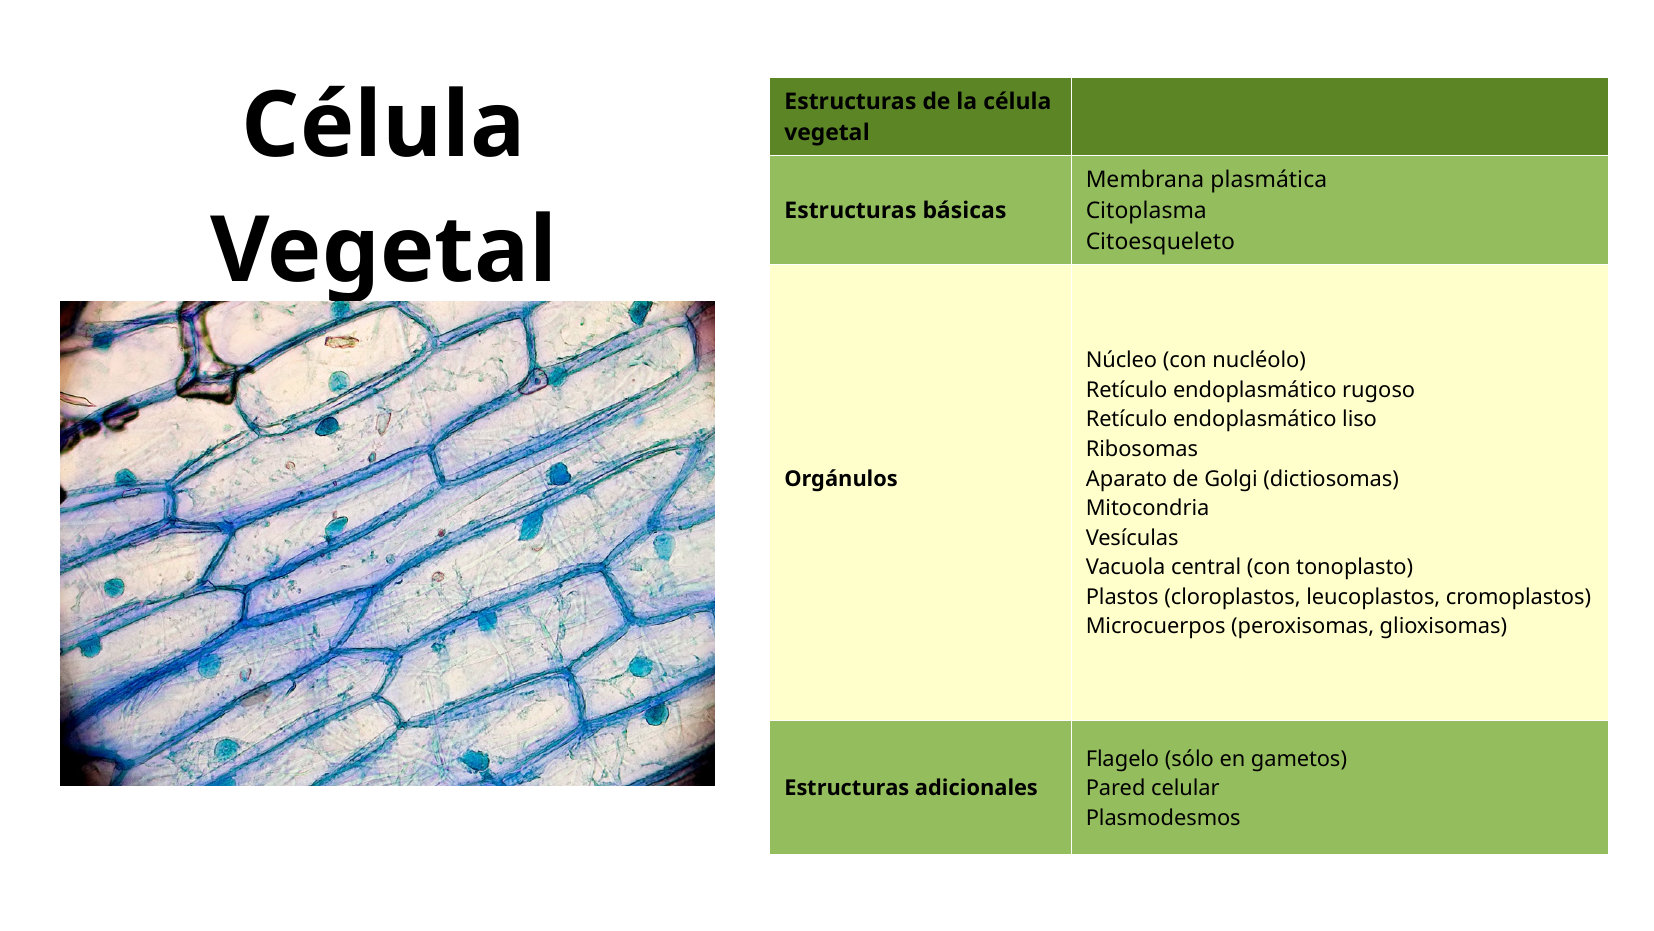

# Célula Vegetal
| Estructuras de la célula vegetal | |
| --- | --- |
| Estructuras básicas | Membrana plasmática Citoplasma Citoesqueleto |
| Orgánulos | Núcleo (con nucléolo) Retículo endoplasmático rugoso Retículo endoplasmático liso Ribosomas Aparato de Golgi (dictiosomas) Mitocondria Vesículas Vacuola central (con tonoplasto) Plastos (cloroplastos, leucoplastos, cromoplastos) Microcuerpos (peroxisomas, glioxisomas) |
| Estructuras adicionales | Flagelo (sólo en gametos) Pared celular Plasmodesmos |